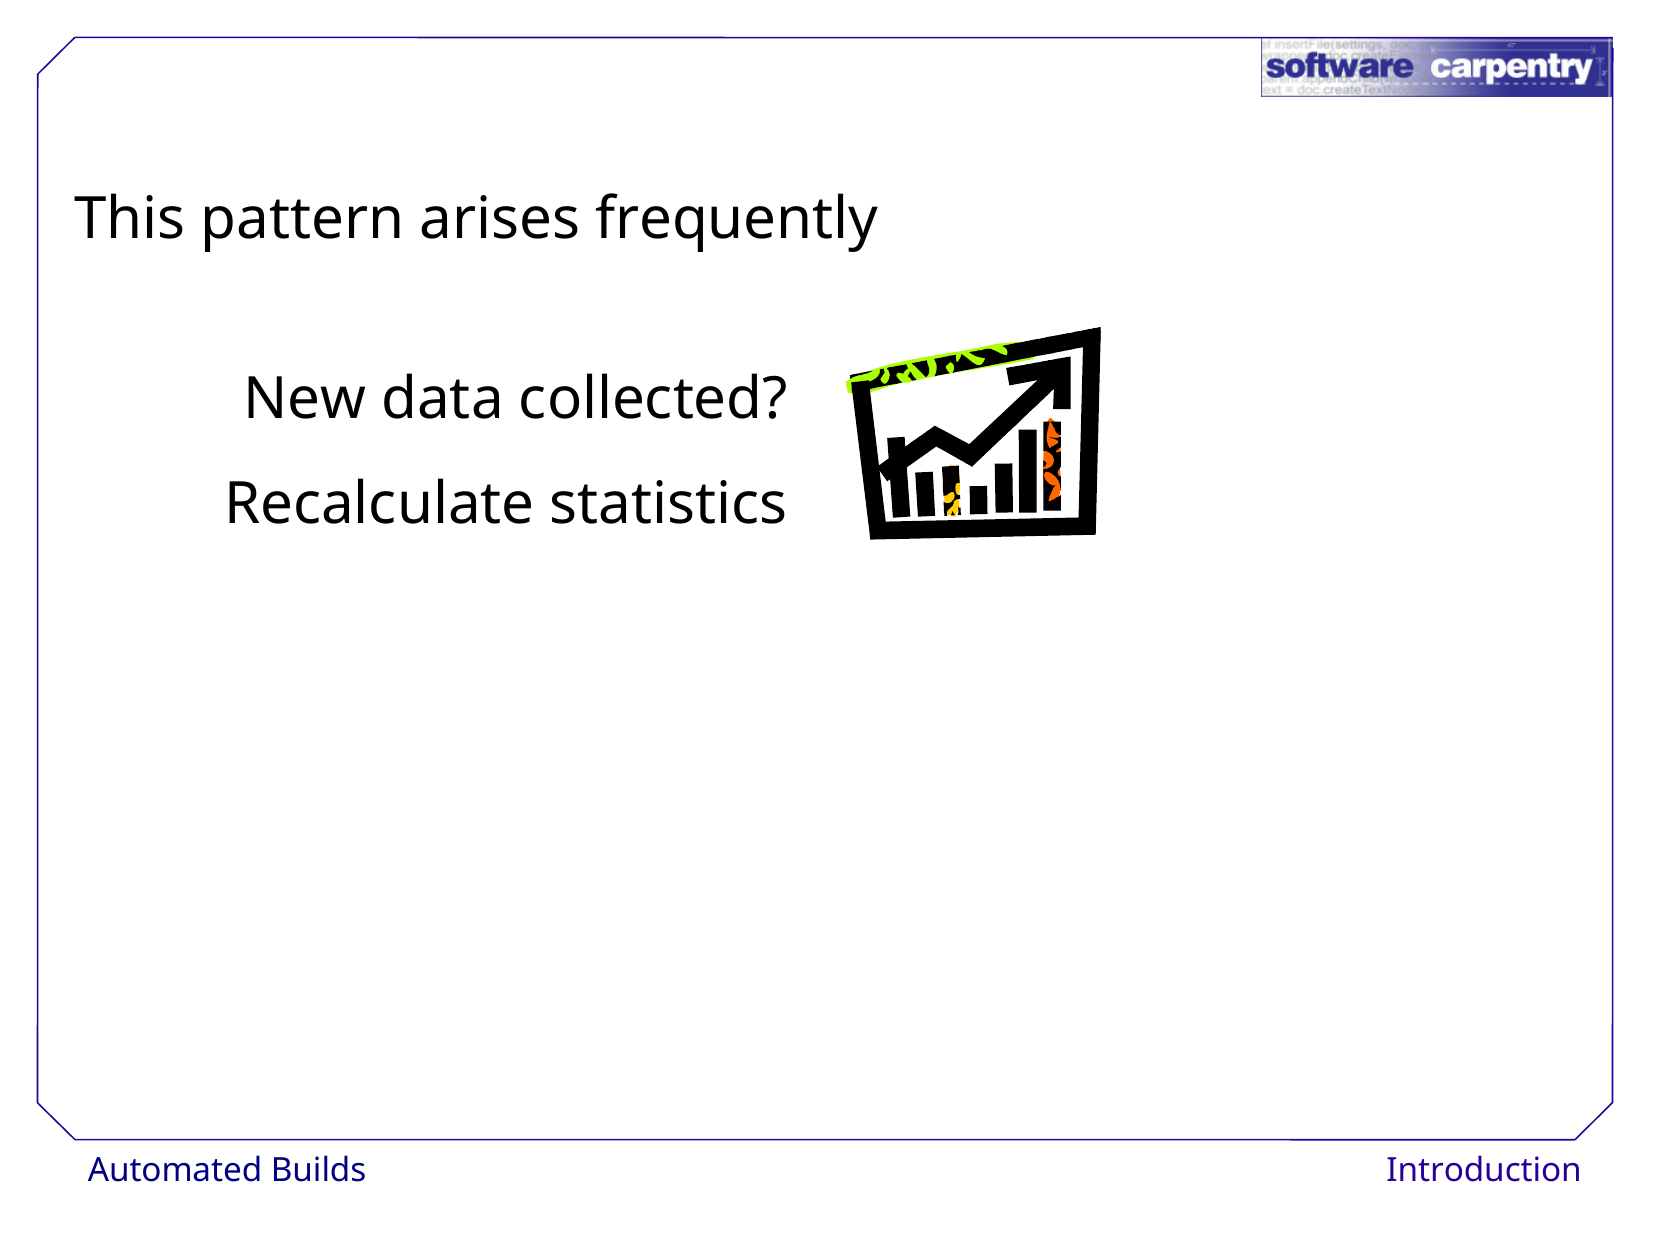

This pattern arises frequently
New data collected?
Recalculate statistics